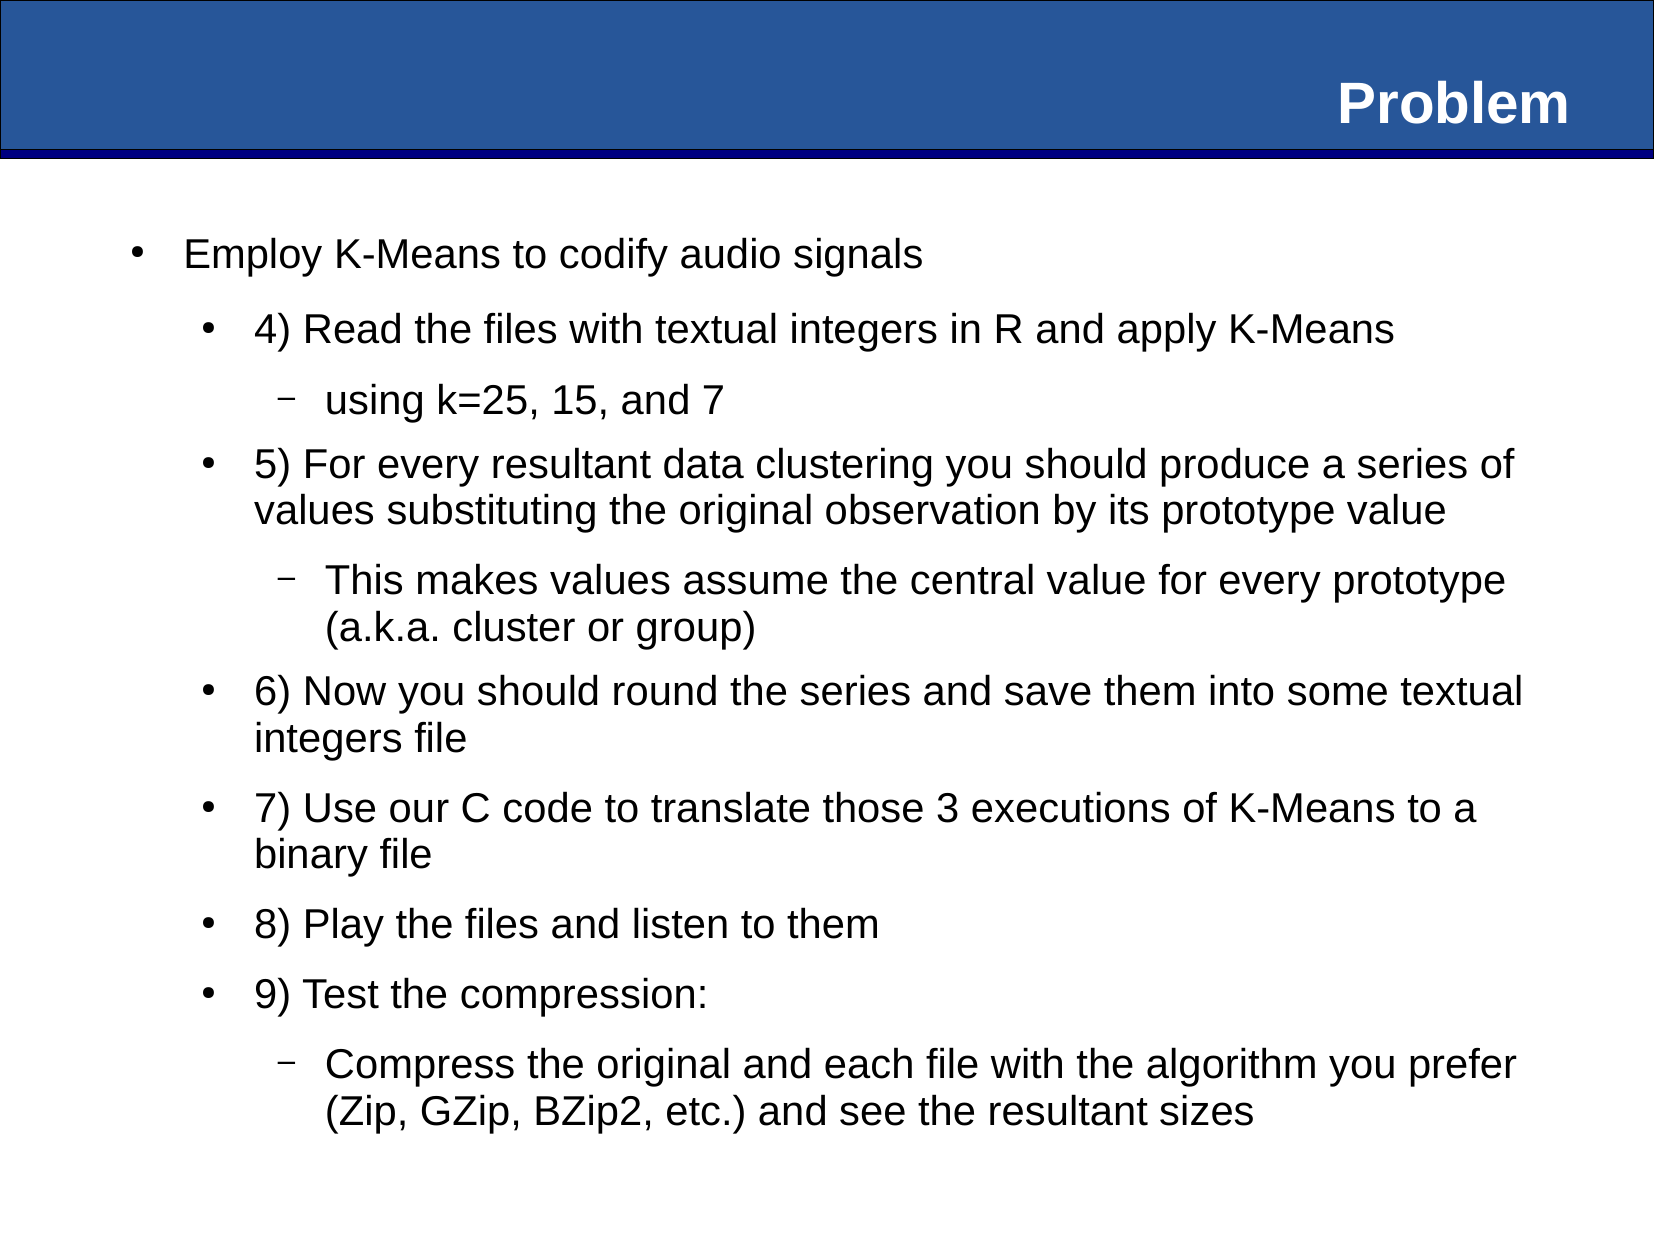

# Problem
Employ K-Means to codify audio signals
4) Read the files with textual integers in R and apply K-Means
using k=25, 15, and 7
5) For every resultant data clustering you should produce a series of values substituting the original observation by its prototype value
This makes values assume the central value for every prototype (a.k.a. cluster or group)
6) Now you should round the series and save them into some textual integers file
7) Use our C code to translate those 3 executions of K-Means to a binary file
8) Play the files and listen to them
9) Test the compression:
Compress the original and each file with the algorithm you prefer (Zip, GZip, BZip2, etc.) and see the resultant sizes